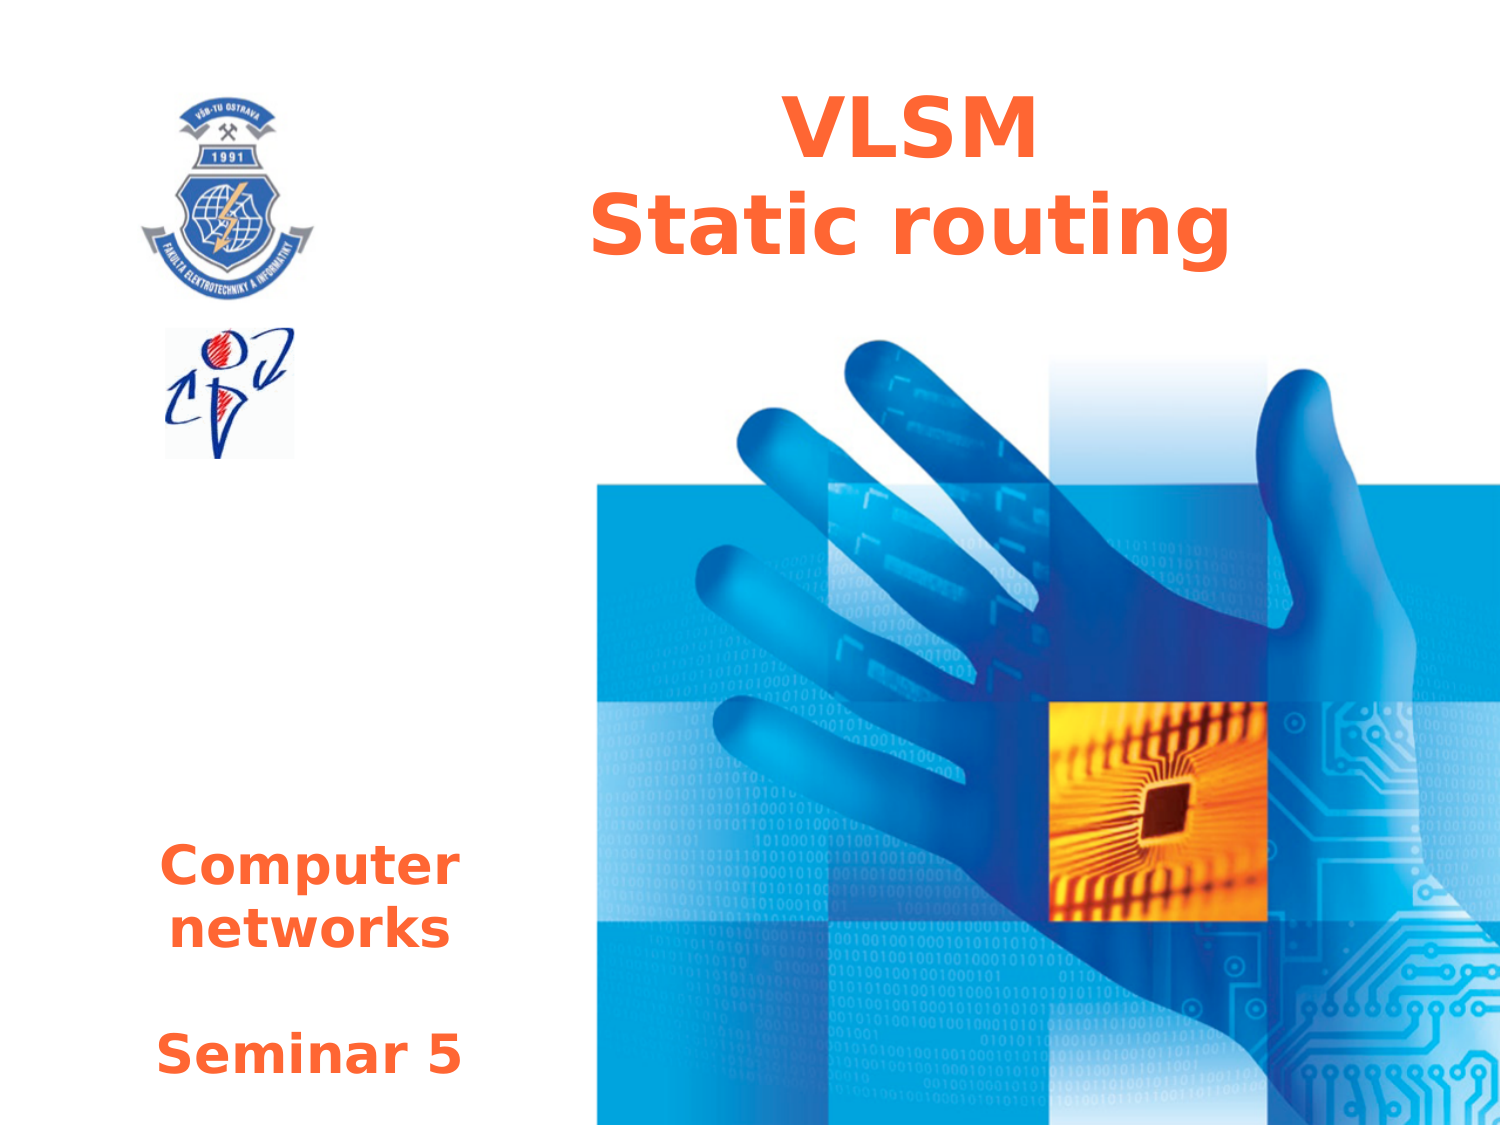

# VLSM Static routing
Computer networks
Seminar 5